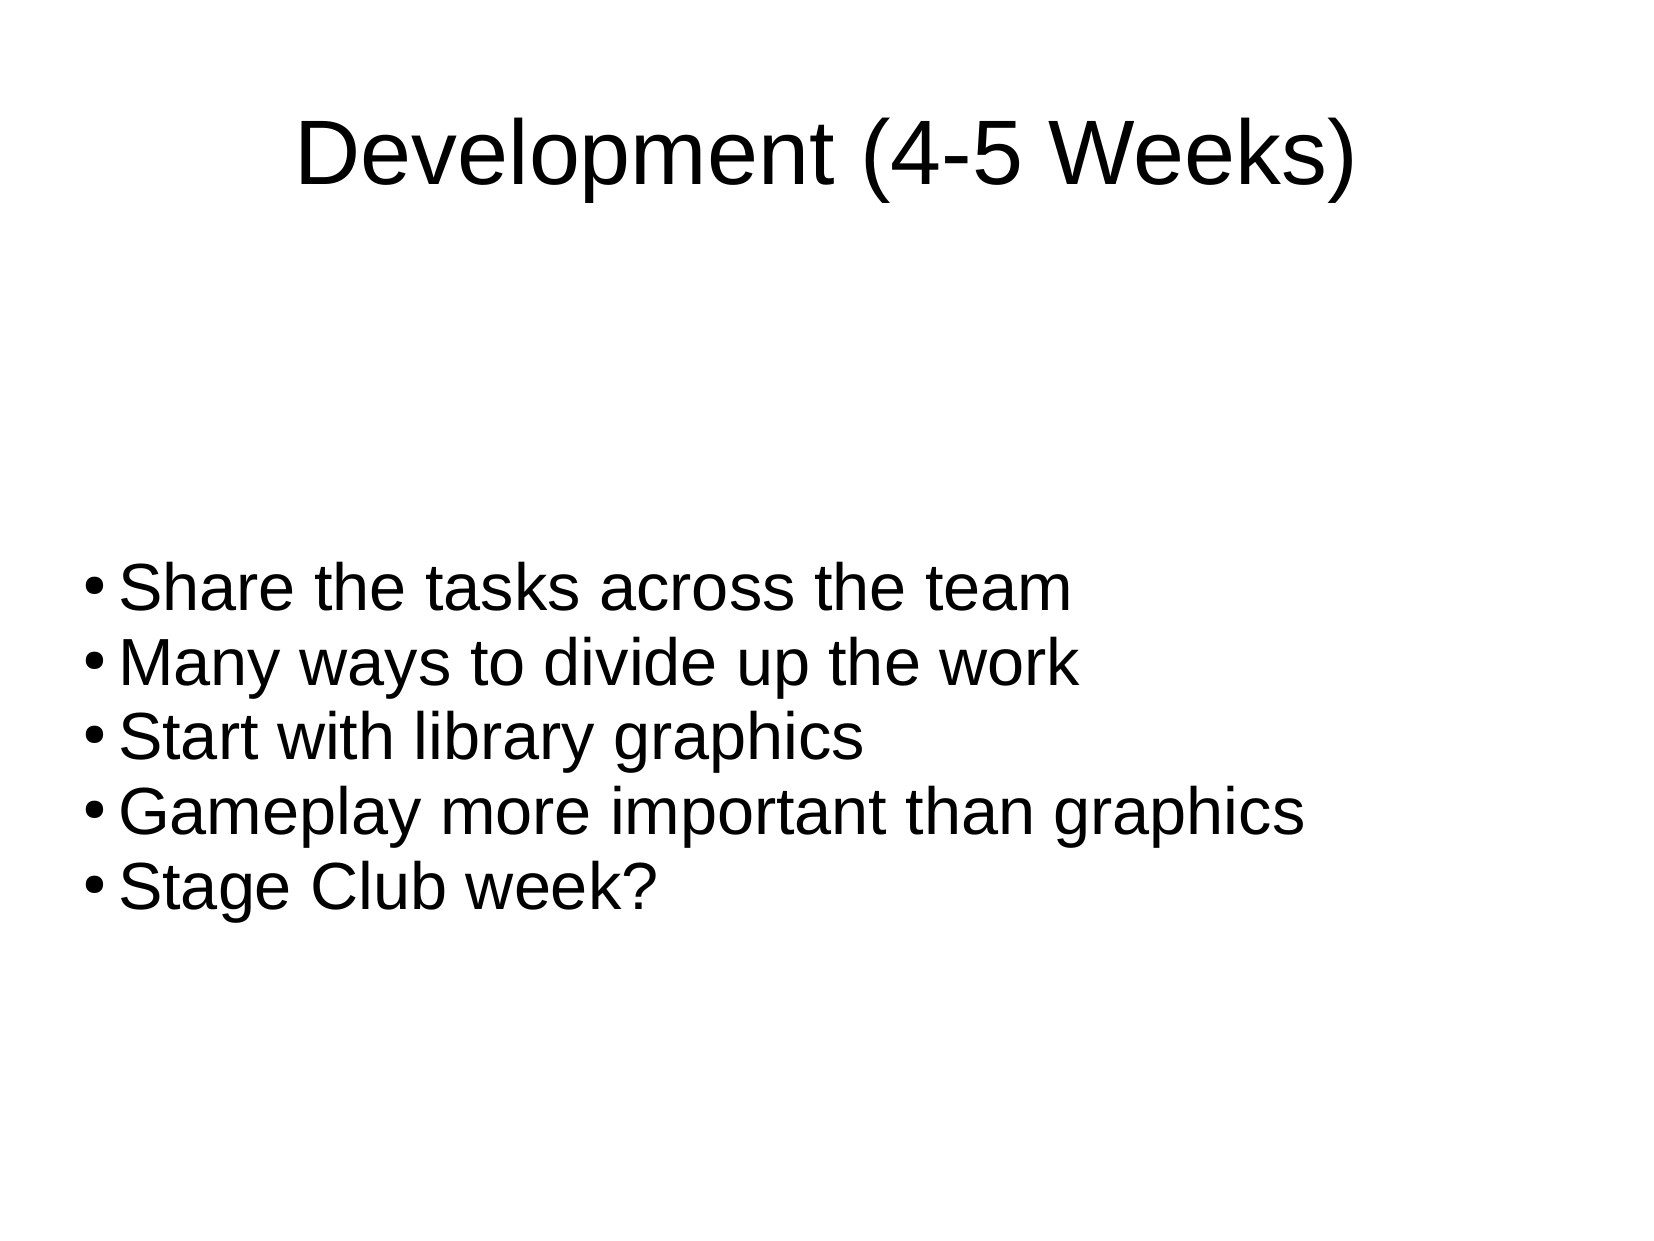

# Development (4-5 Weeks)
Share the tasks across the team
Many ways to divide up the work
Start with library graphics
Gameplay more important than graphics
Stage Club week?